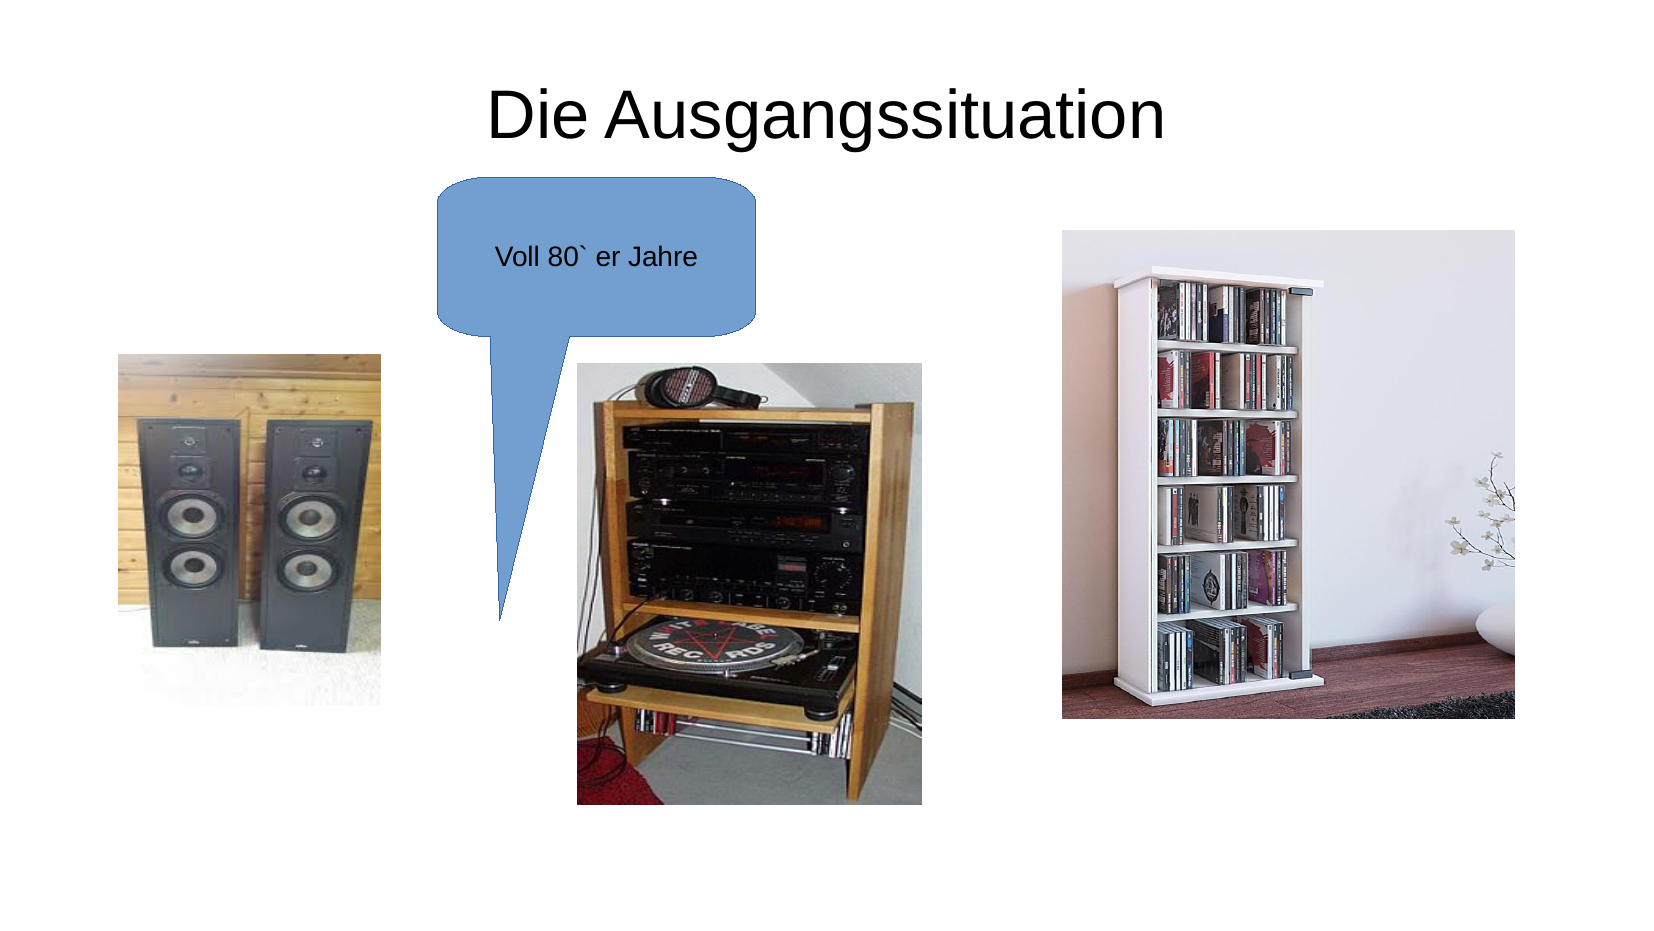

# Die Ausgangssituation
Voll 80` er Jahre